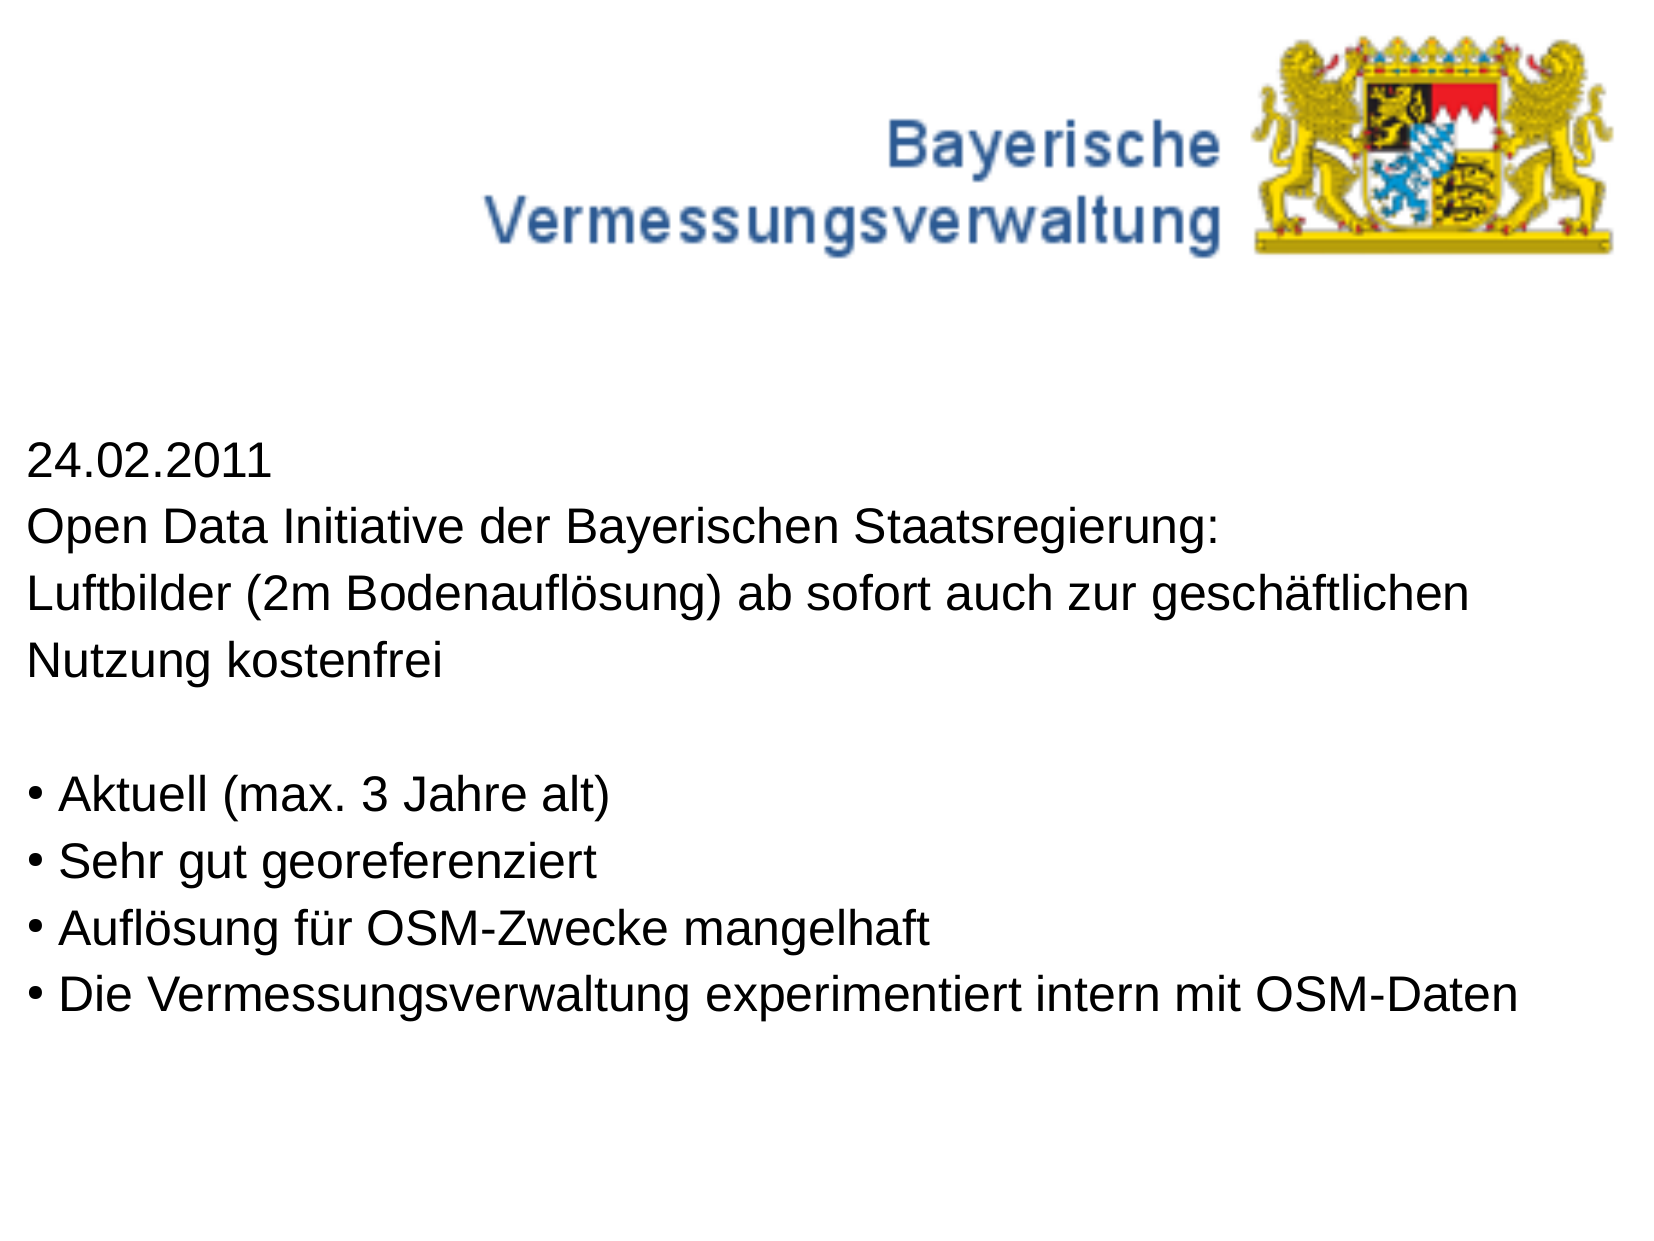

24.02.2011
Open Data Initiative der Bayerischen Staatsregierung:
Luftbilder (2m Bodenauflösung) ab sofort auch zur geschäftlichen Nutzung kostenfrei
 Aktuell (max. 3 Jahre alt)
 Sehr gut georeferenziert
 Auflösung für OSM-Zwecke mangelhaft
 Die Vermessungsverwaltung experimentiert intern mit OSM-Daten